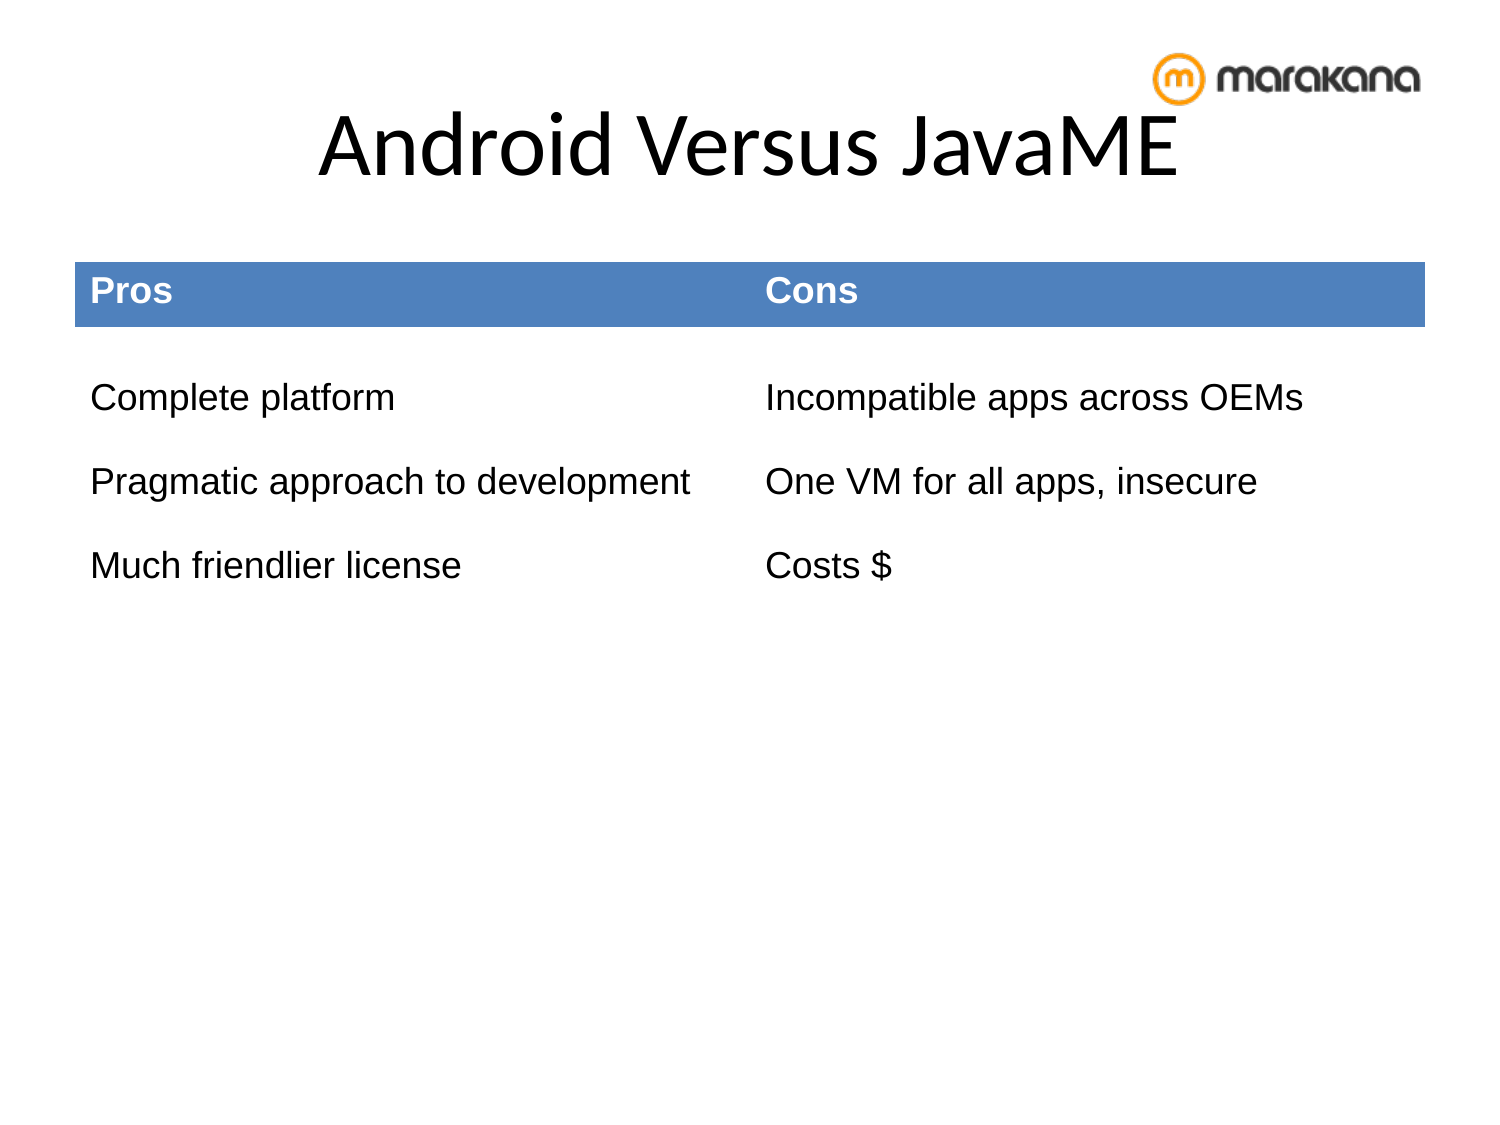

# Android Versus JavaME
| Pros | Cons |
| --- | --- |
| Complete platform Pragmatic approach to development Much friendlier license | Incompatible apps across OEMs One VM for all apps, insecure Costs $ |